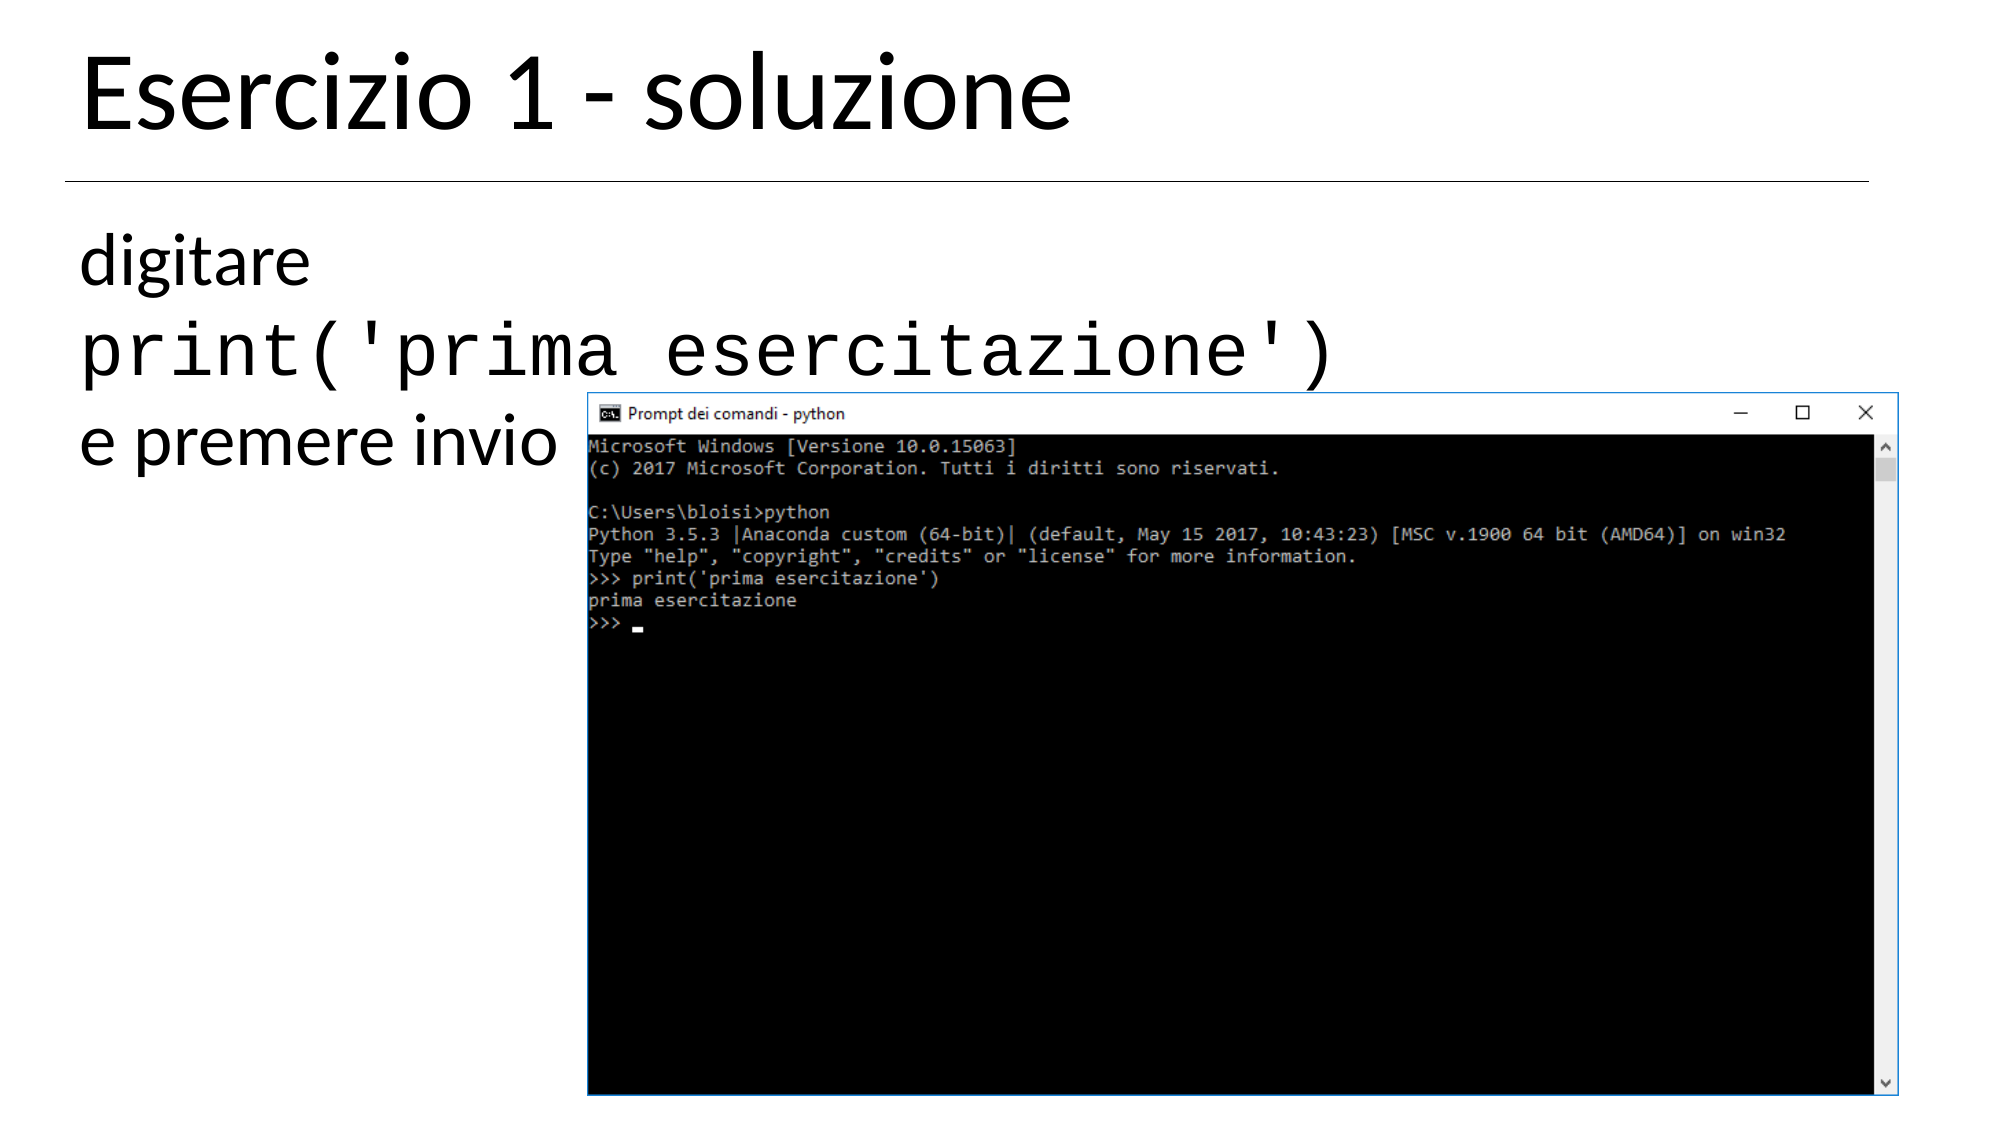

Esercizio 1 - soluzione
digitare
print('prima esercitazione')
e premere invio